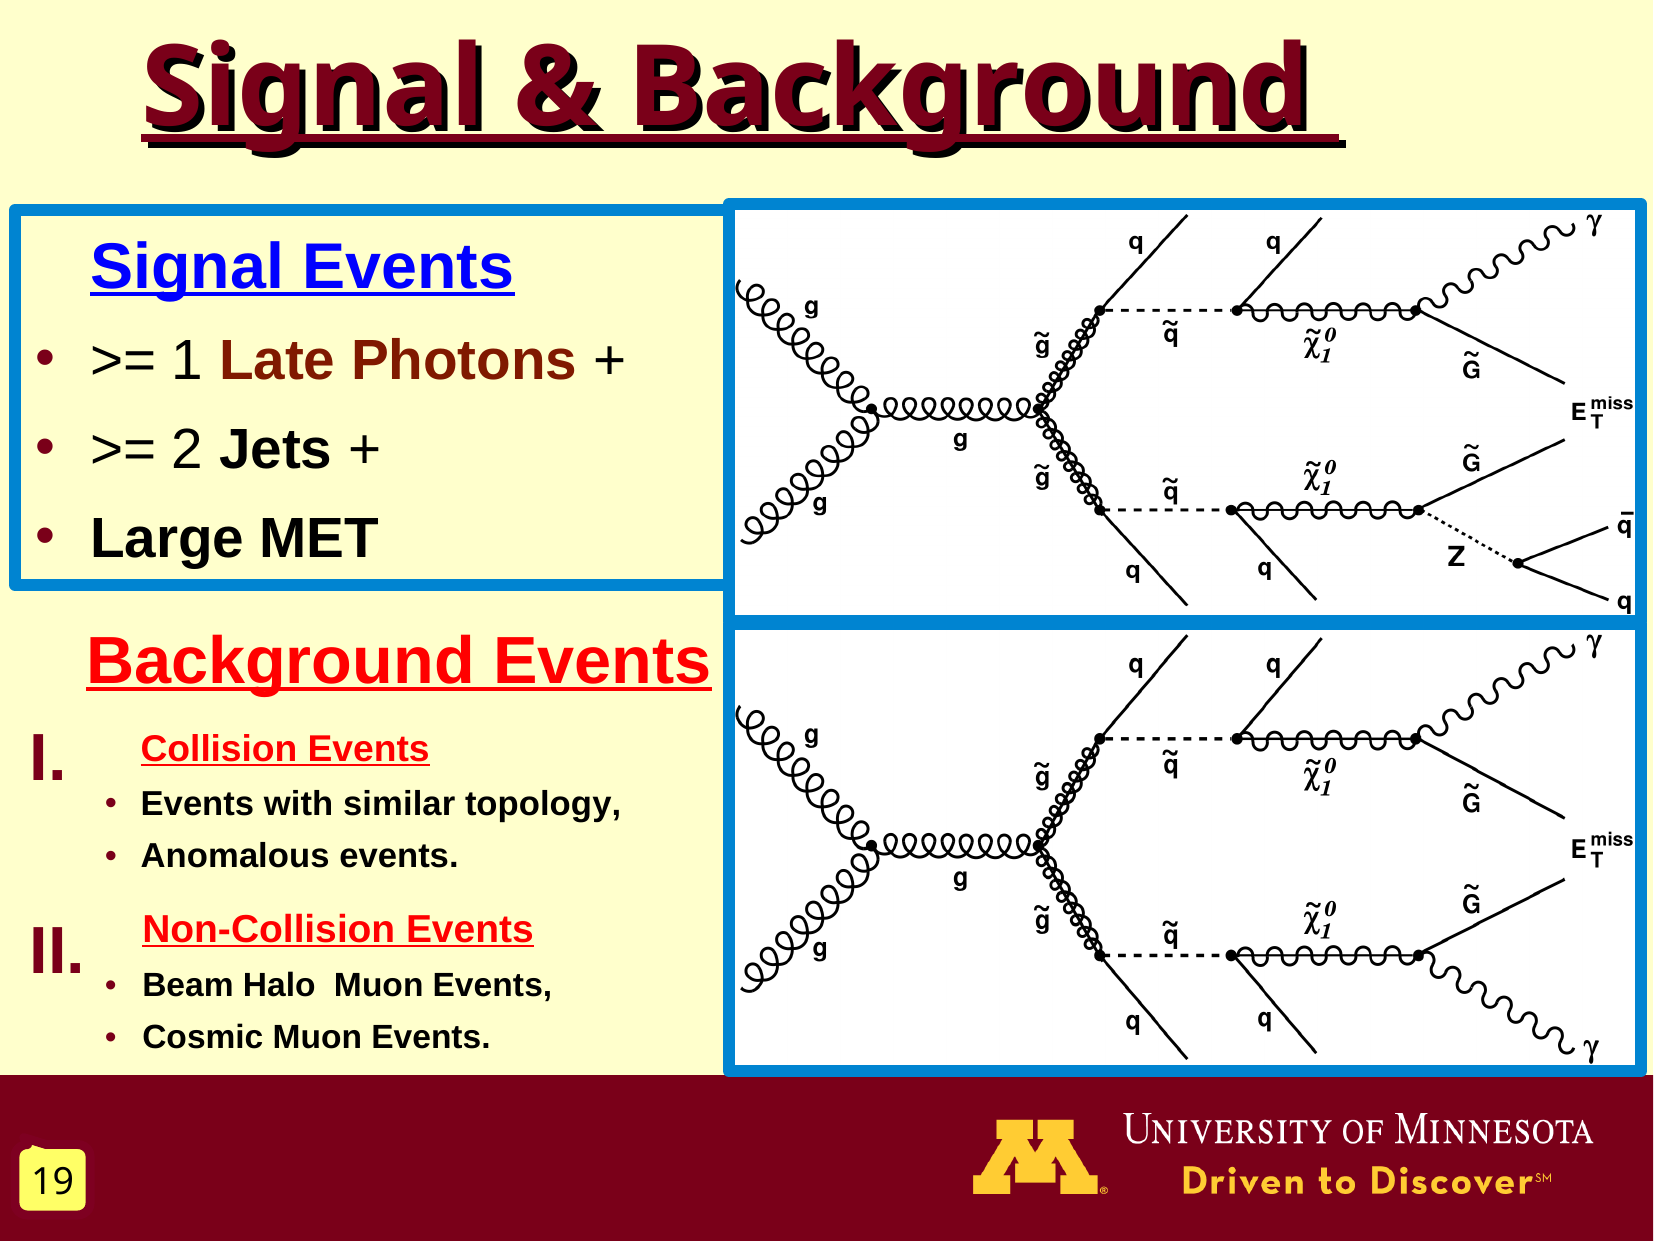

# Signal & Background
Signal Events
>= 1 Late Photons +
>= 2 Jets +
Large MET
Background Events
Collision Events
Events with similar topology,
Anomalous events.
Non-Collision Events
Beam Halo Muon Events,
Cosmic Muon Events.
19